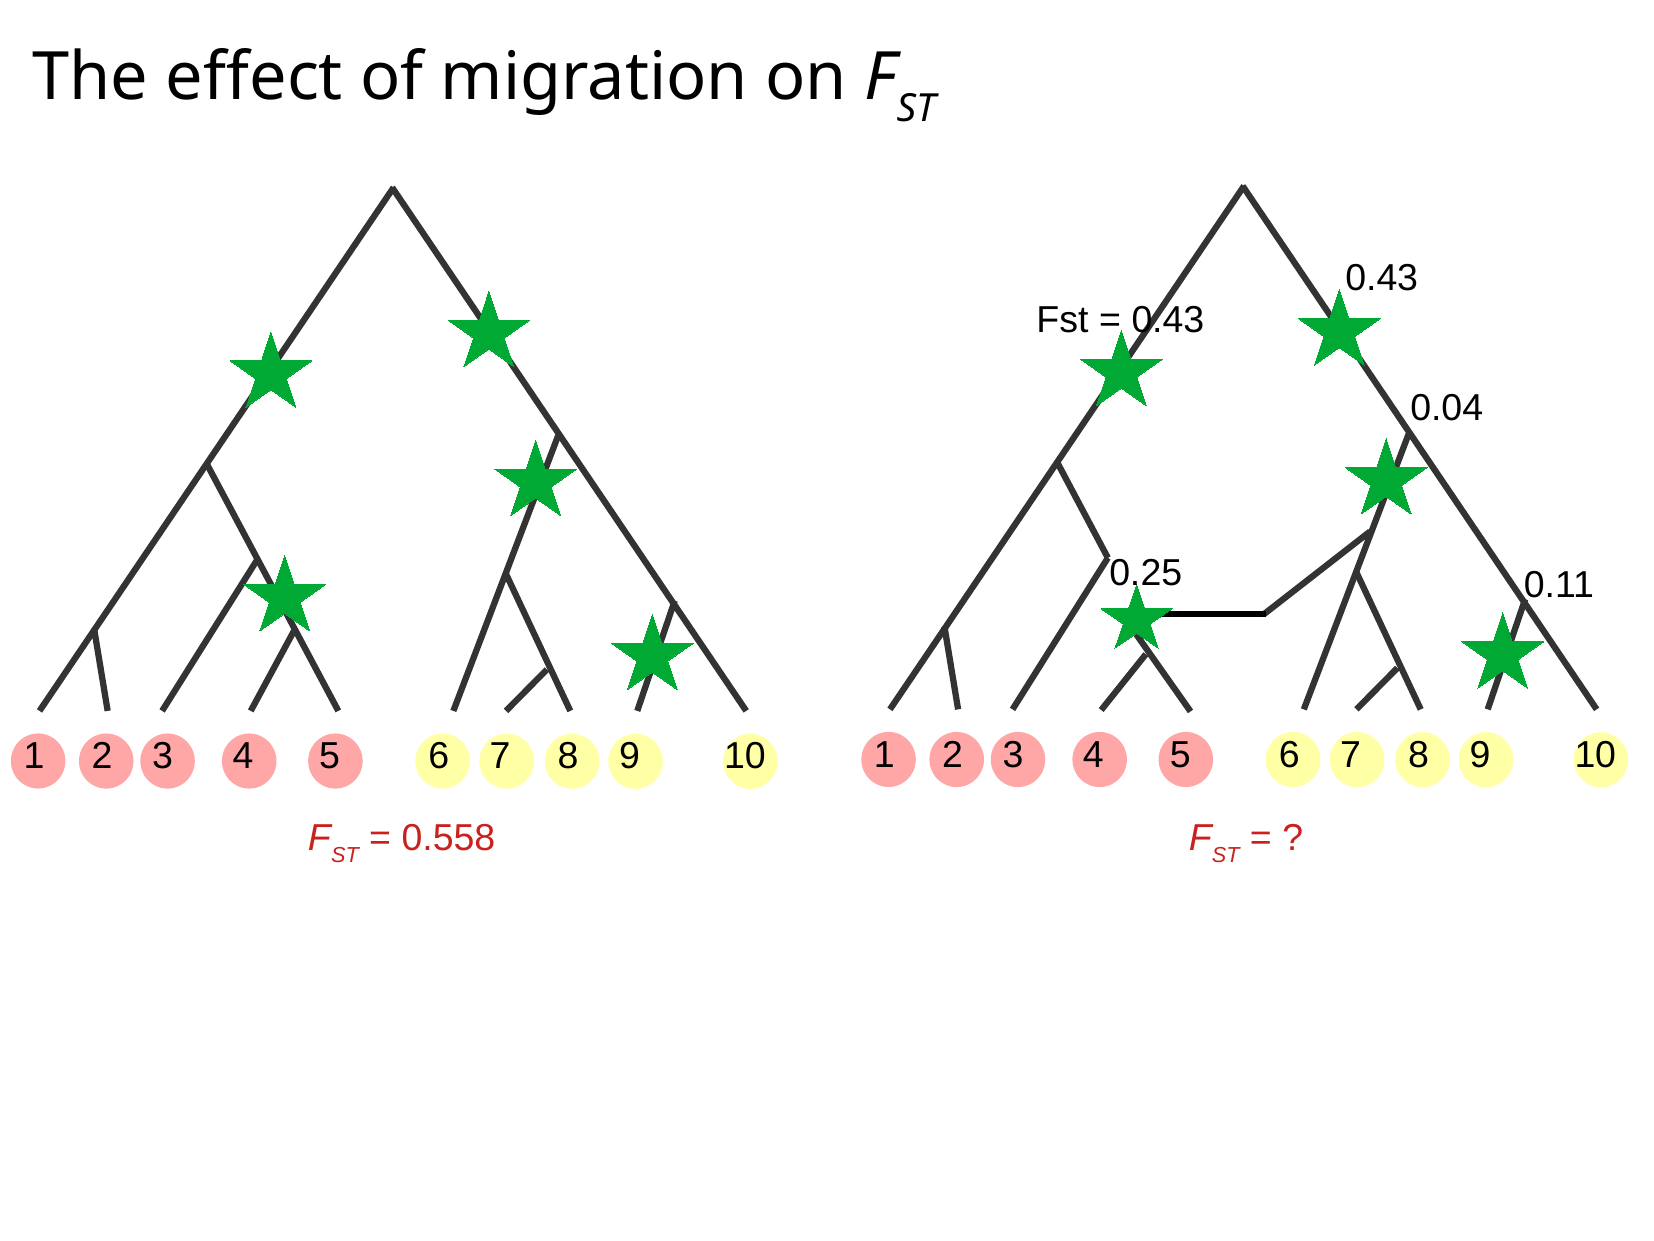

The effect of migration on FST
0.43
Fst = 0.43
0.04
0.25
0.11
1
2
3
4
5
6
7
8
9
10
1
2
3
4
5
6
7
8
9
10
FST = 0.558
FST = ?